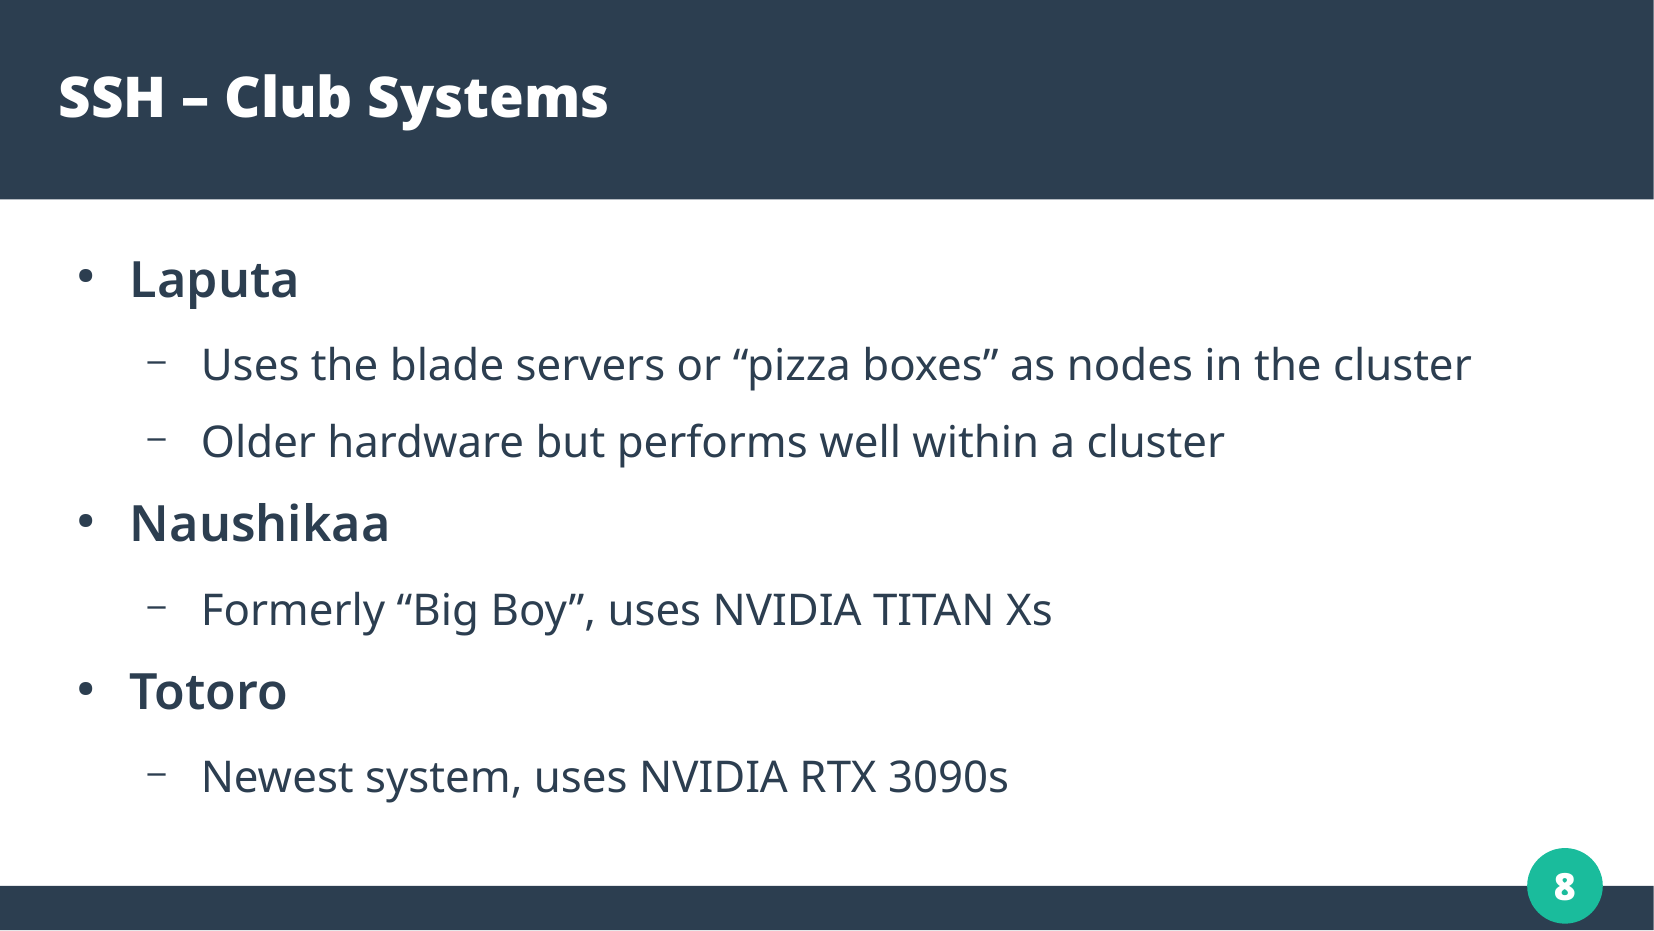

# SSH – Club Systems
Laputa
Uses the blade servers or “pizza boxes” as nodes in the cluster
Older hardware but performs well within a cluster
Naushikaa
Formerly “Big Boy”, uses NVIDIA TITAN Xs
Totoro
Newest system, uses NVIDIA RTX 3090s